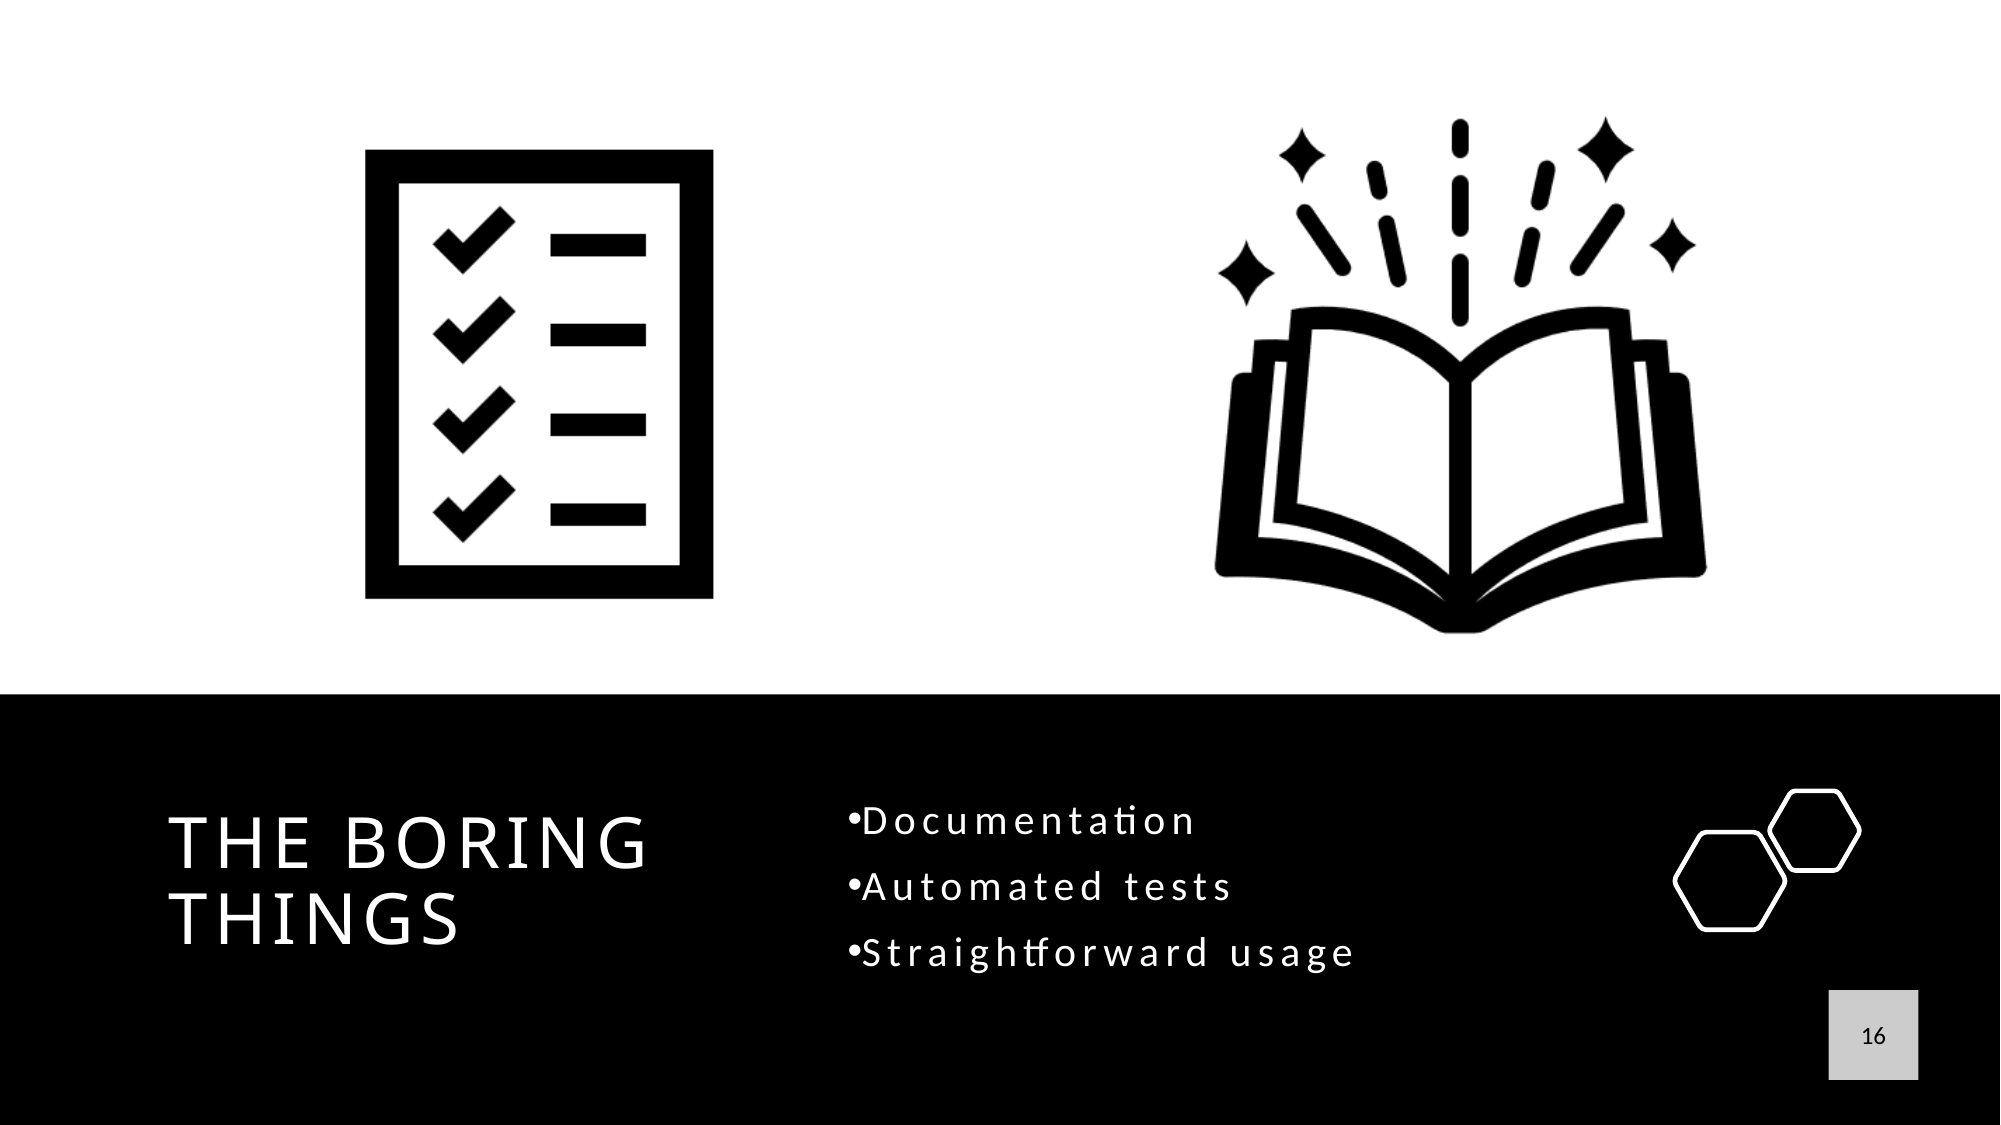

Documentation
Automated tests
Straightforward usage
# The boring things